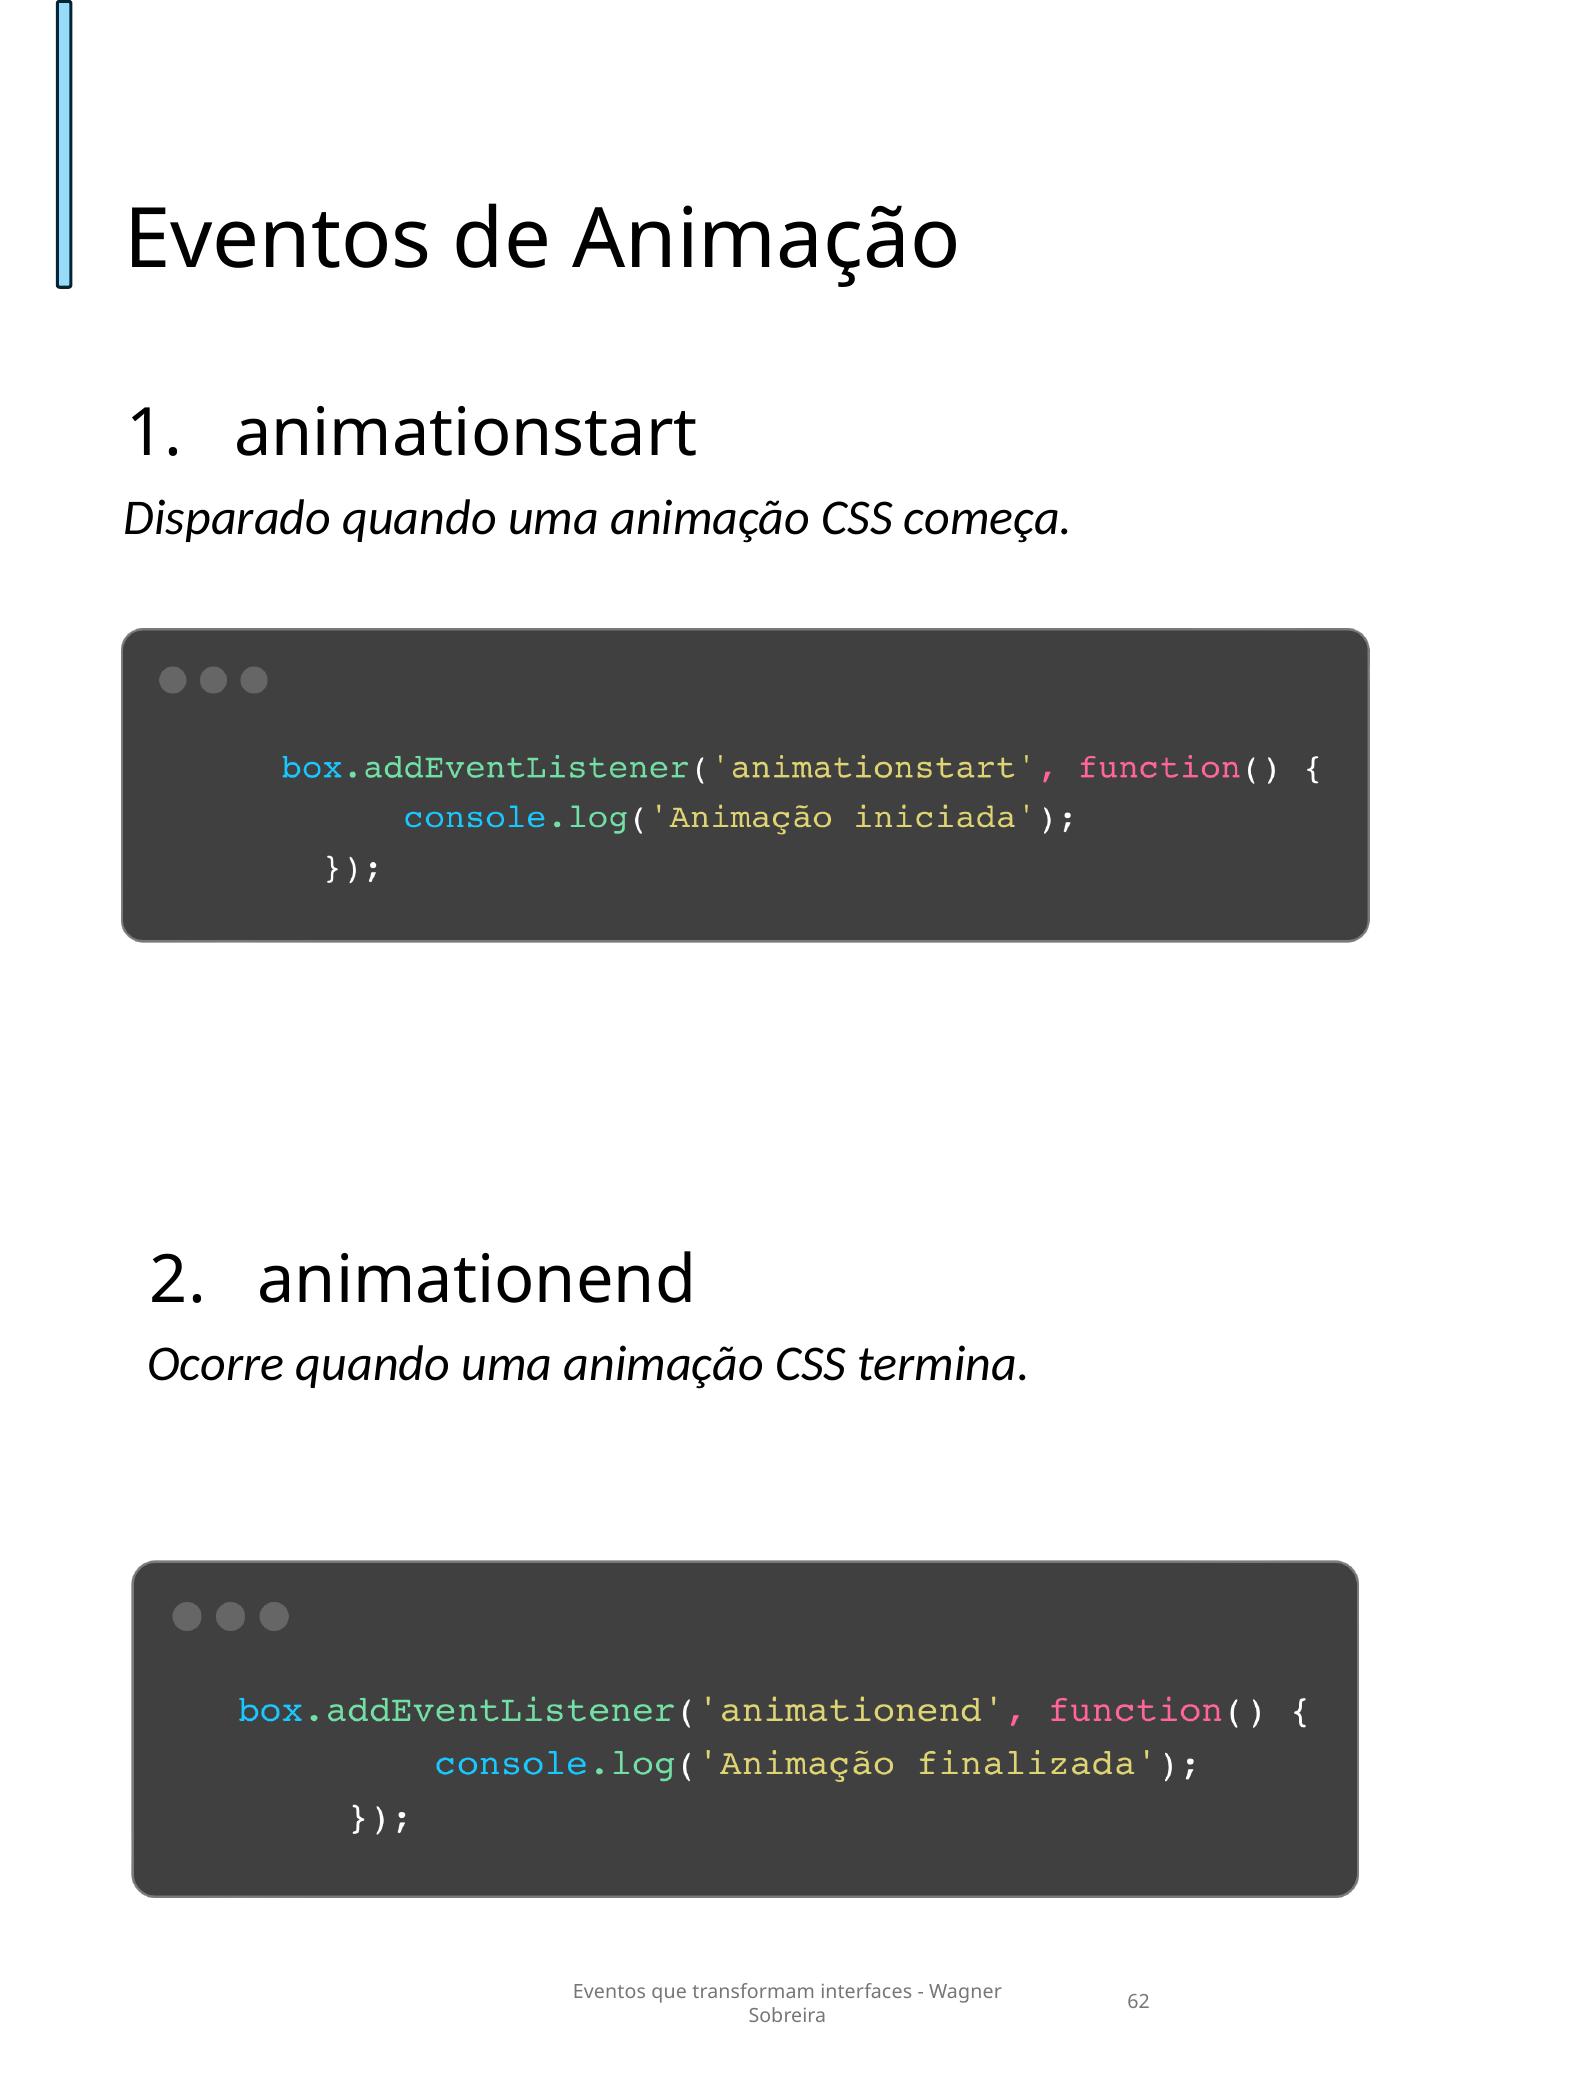

Eventos de Animação
1.   animationstart
Disparado quando uma animação CSS começa.
2.   animationend
Ocorre quando uma animação CSS termina.
Eventos que transformam interfaces - Wagner Sobreira